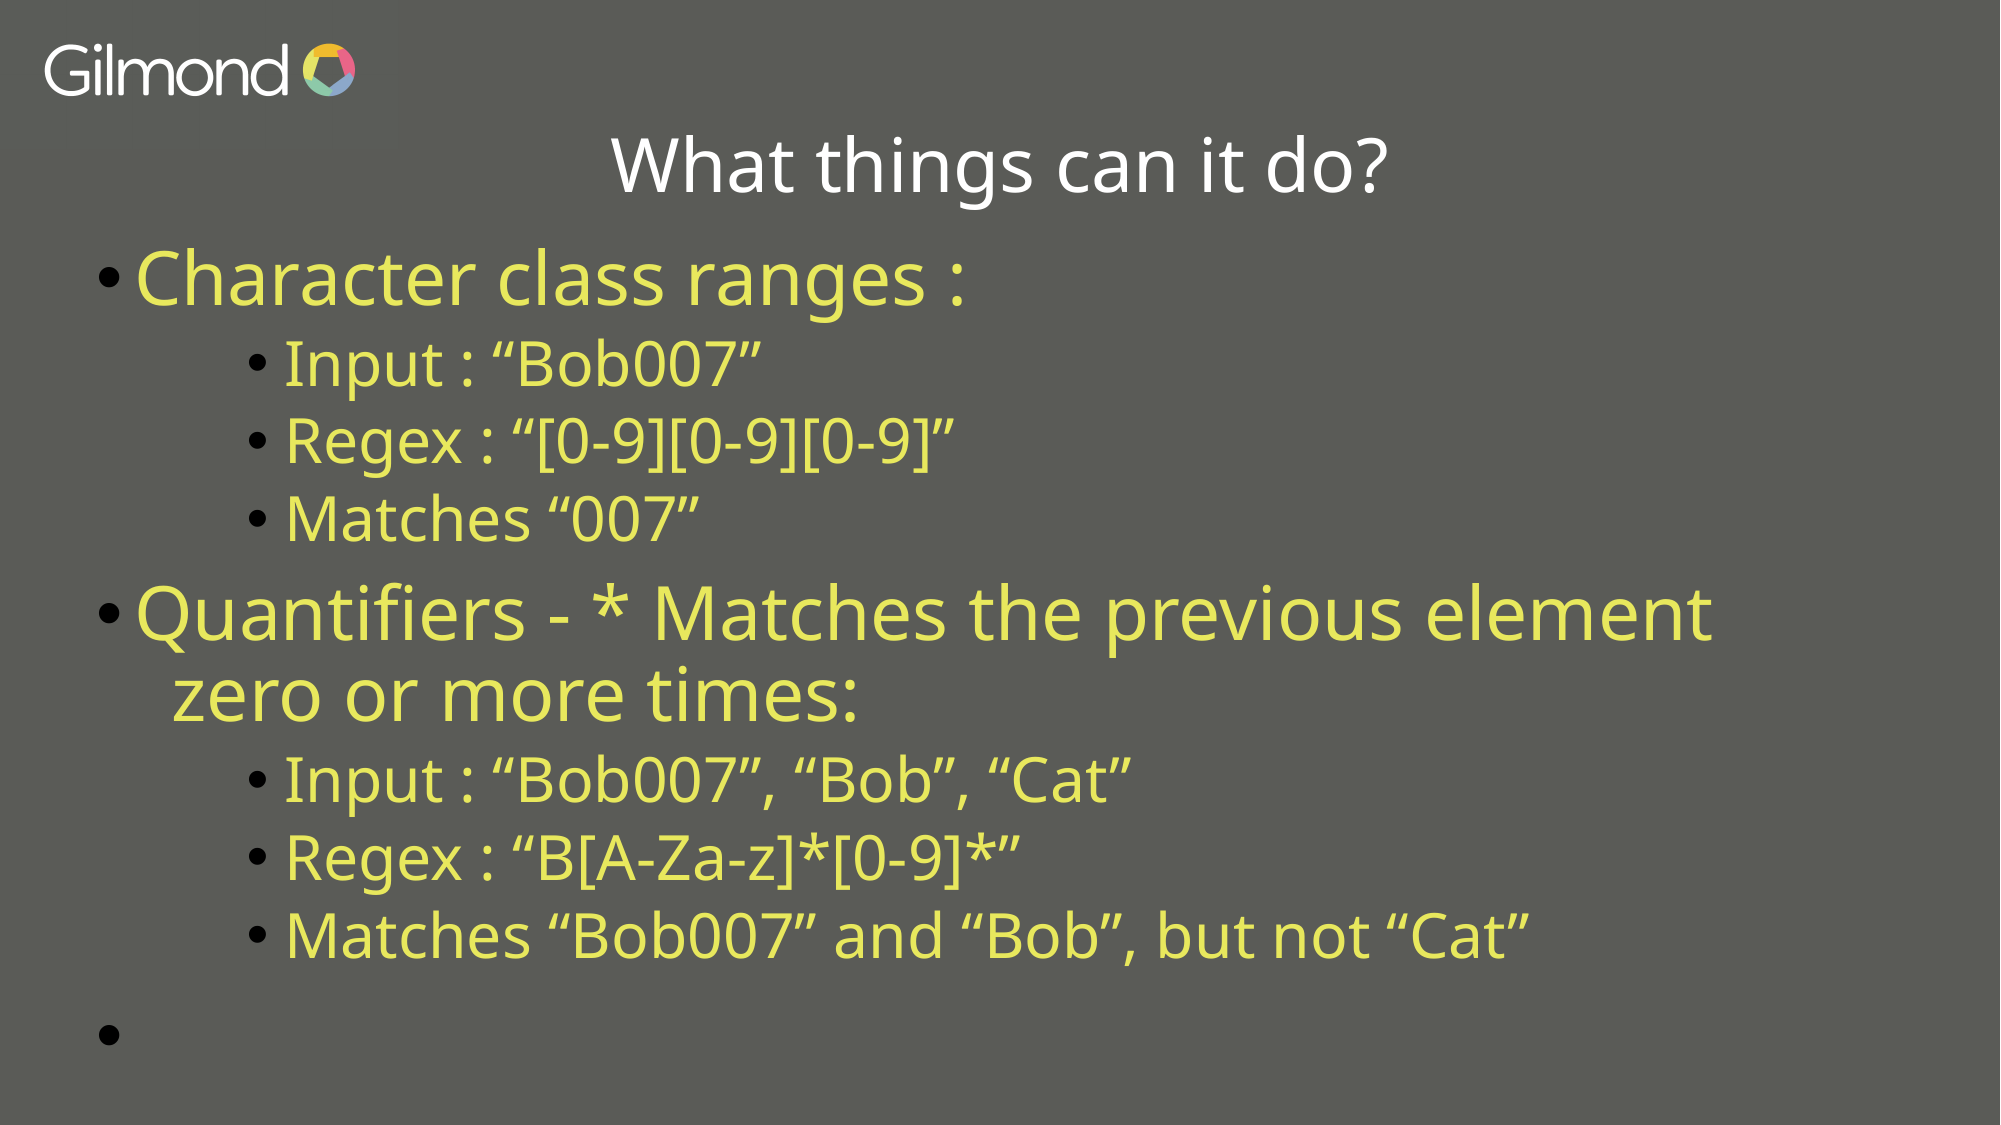

# What things can it do?
Character class ranges :
Input : “Bob007”
Regex : “[0-9][0-9][0-9]”
Matches “007”
Quantifiers - * Matches the previous element zero or more times:
Input : “Bob007”, “Bob”, “Cat”
Regex : “B[A-Za-z]*[0-9]*”
Matches “Bob007” and “Bob”, but not “Cat”